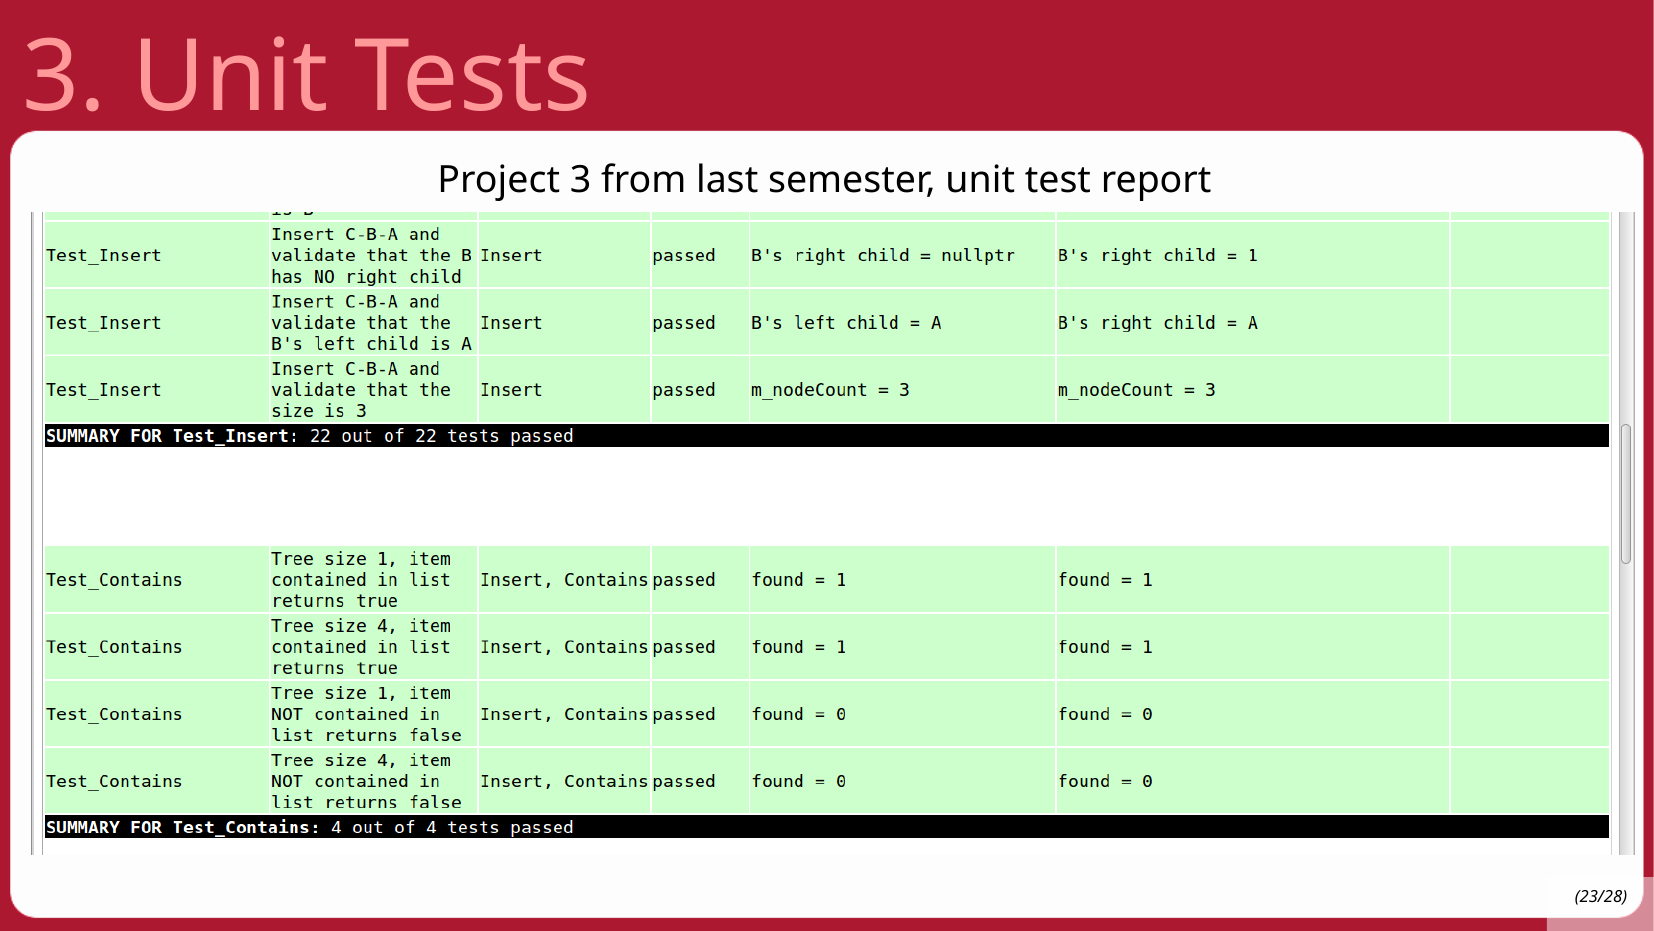

# 3. Unit Tests
Project 3 from last semester, unit test report